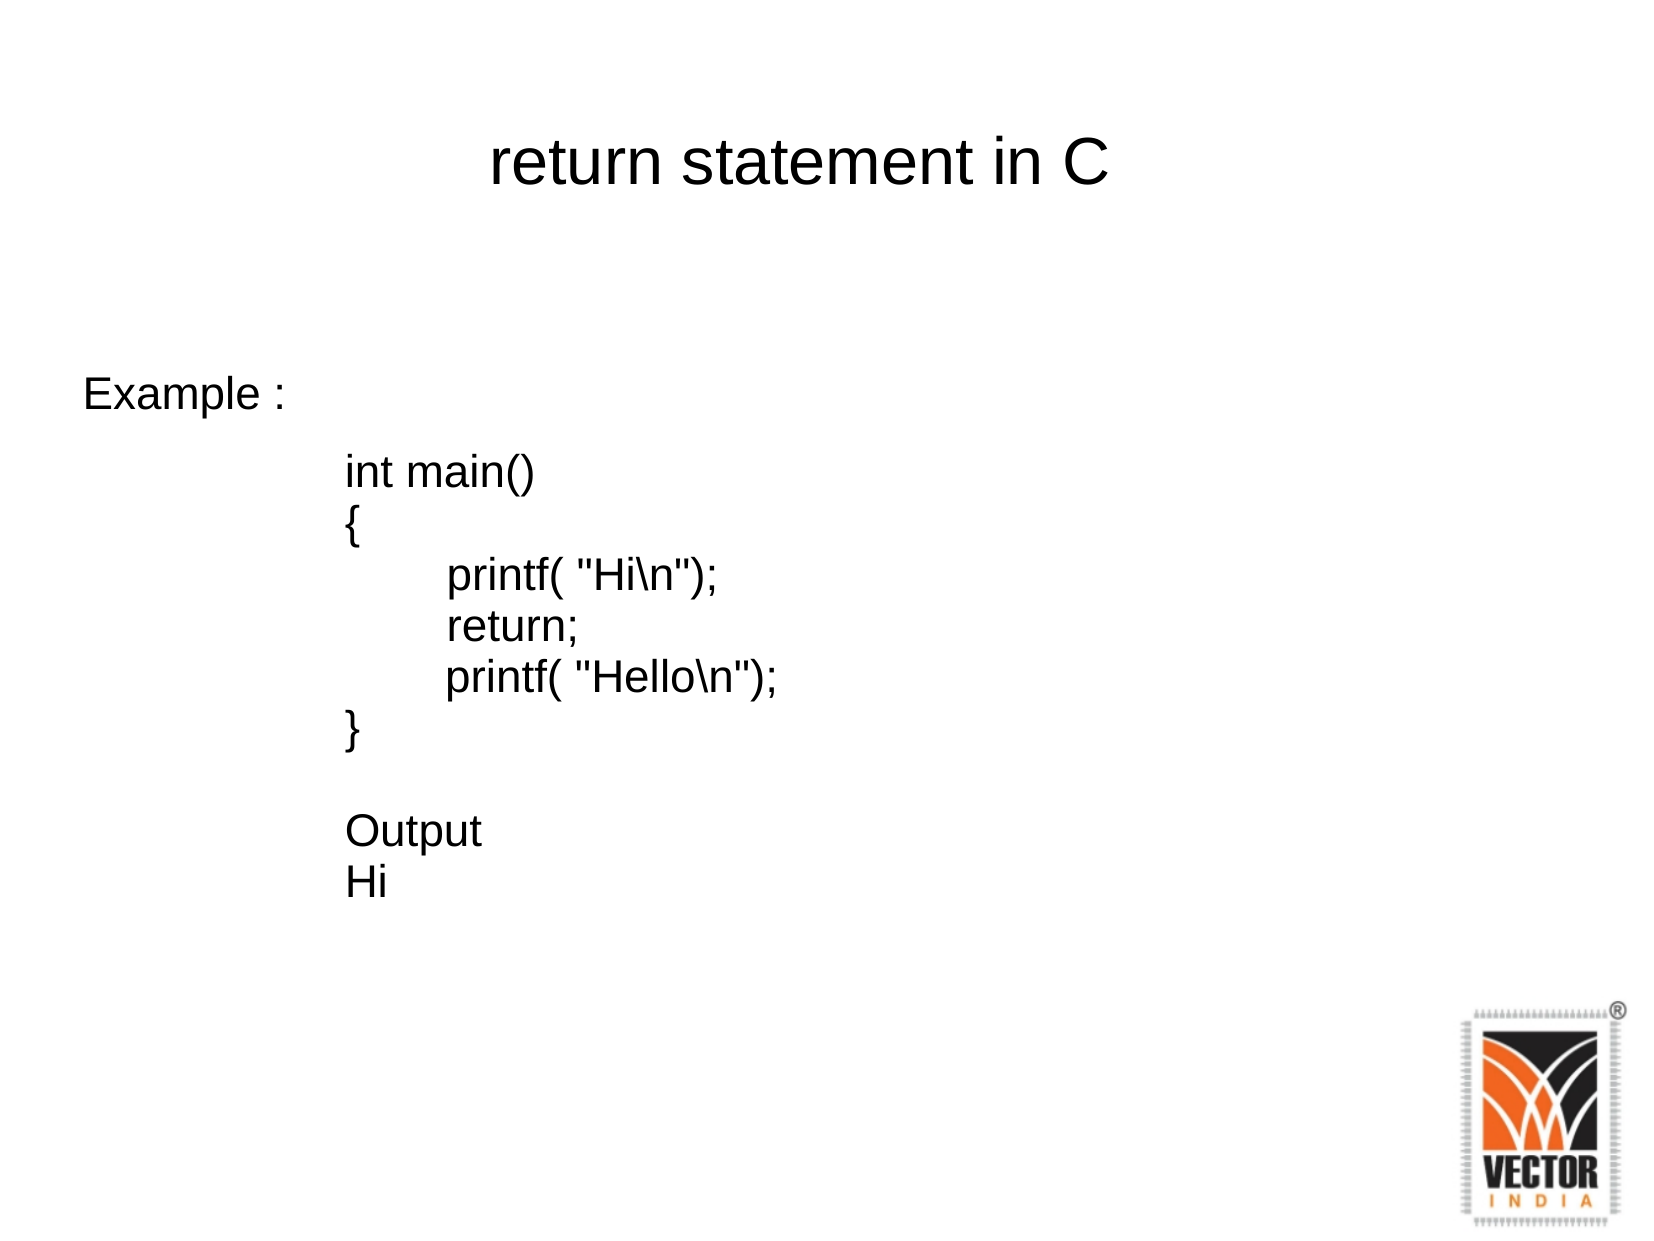

Example :
# return statement in C
int main()
{
 printf( "Hi\n");
 return;
	 printf( "Hello\n");
}
Output
Hi